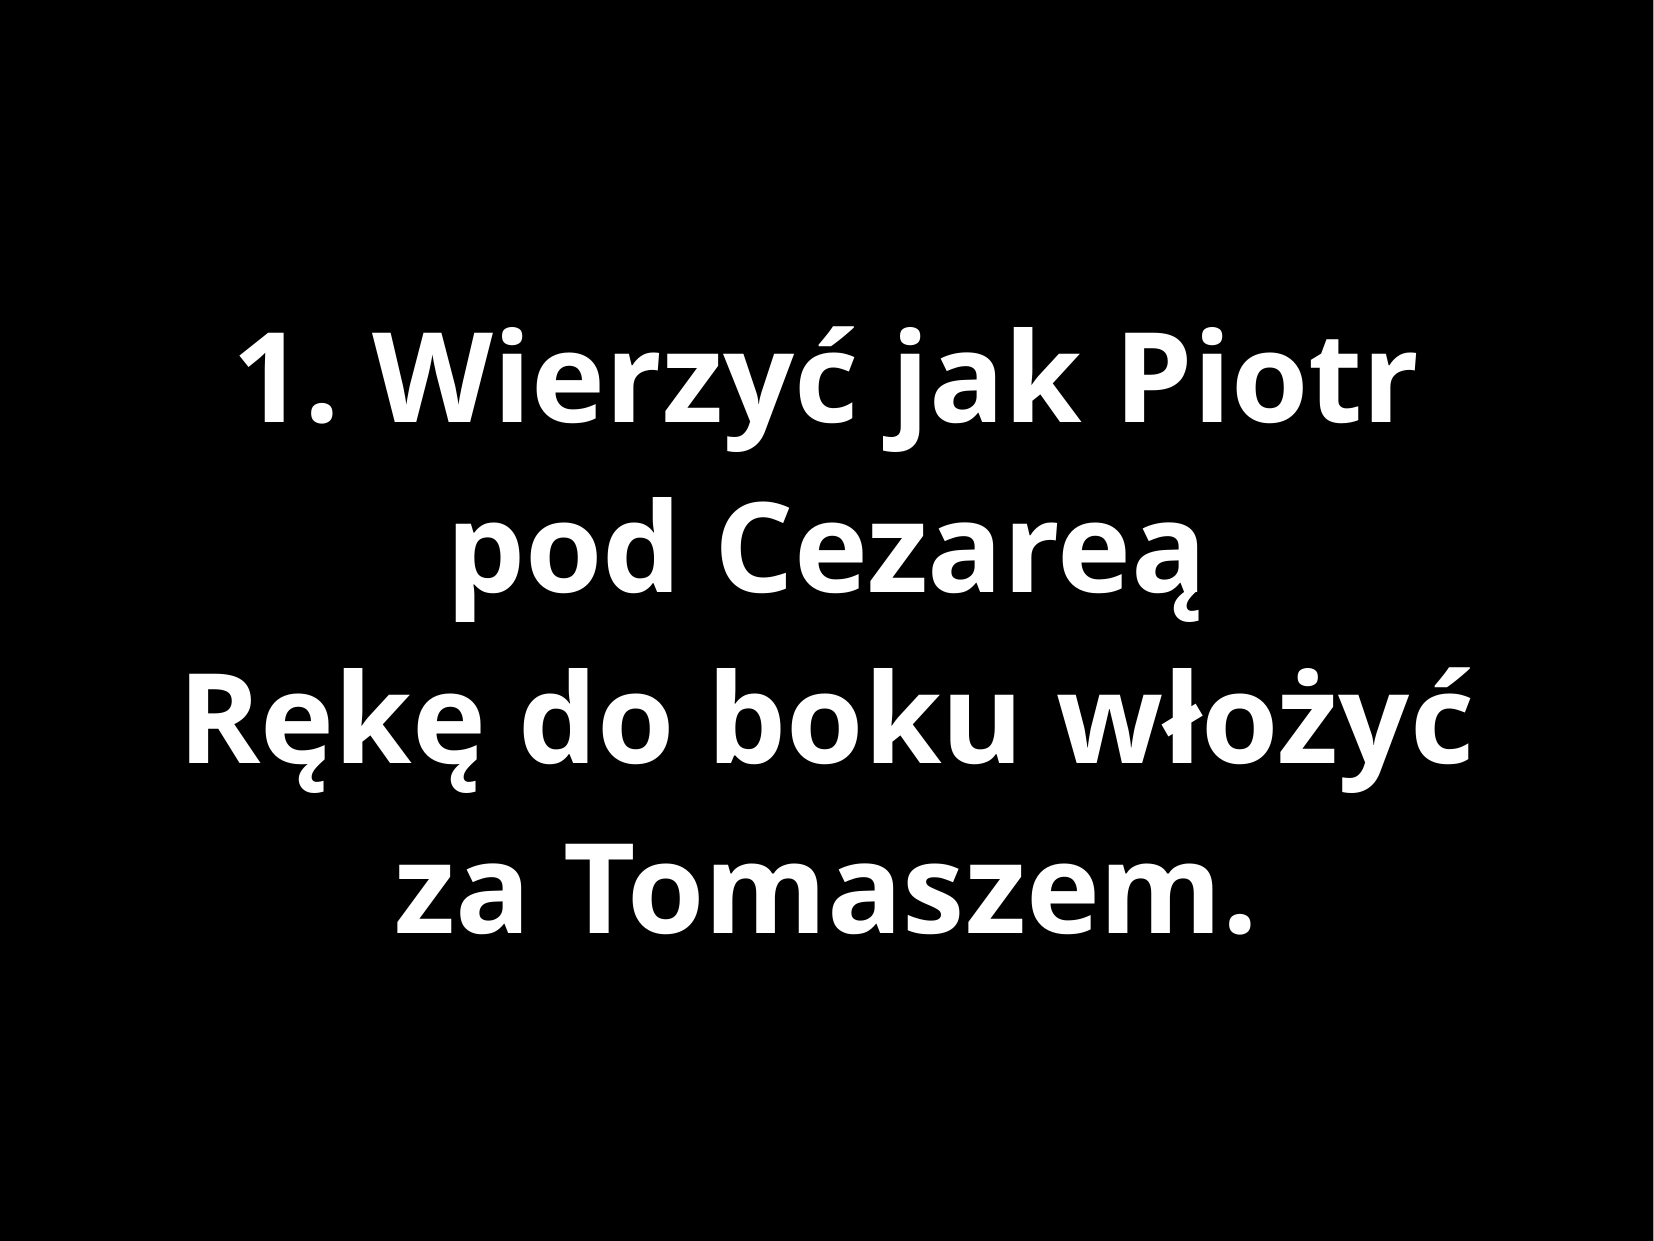

# 1. Wierzyć jak Piotr pod Cezareą Rękę do boku włożyć za Tomaszem.